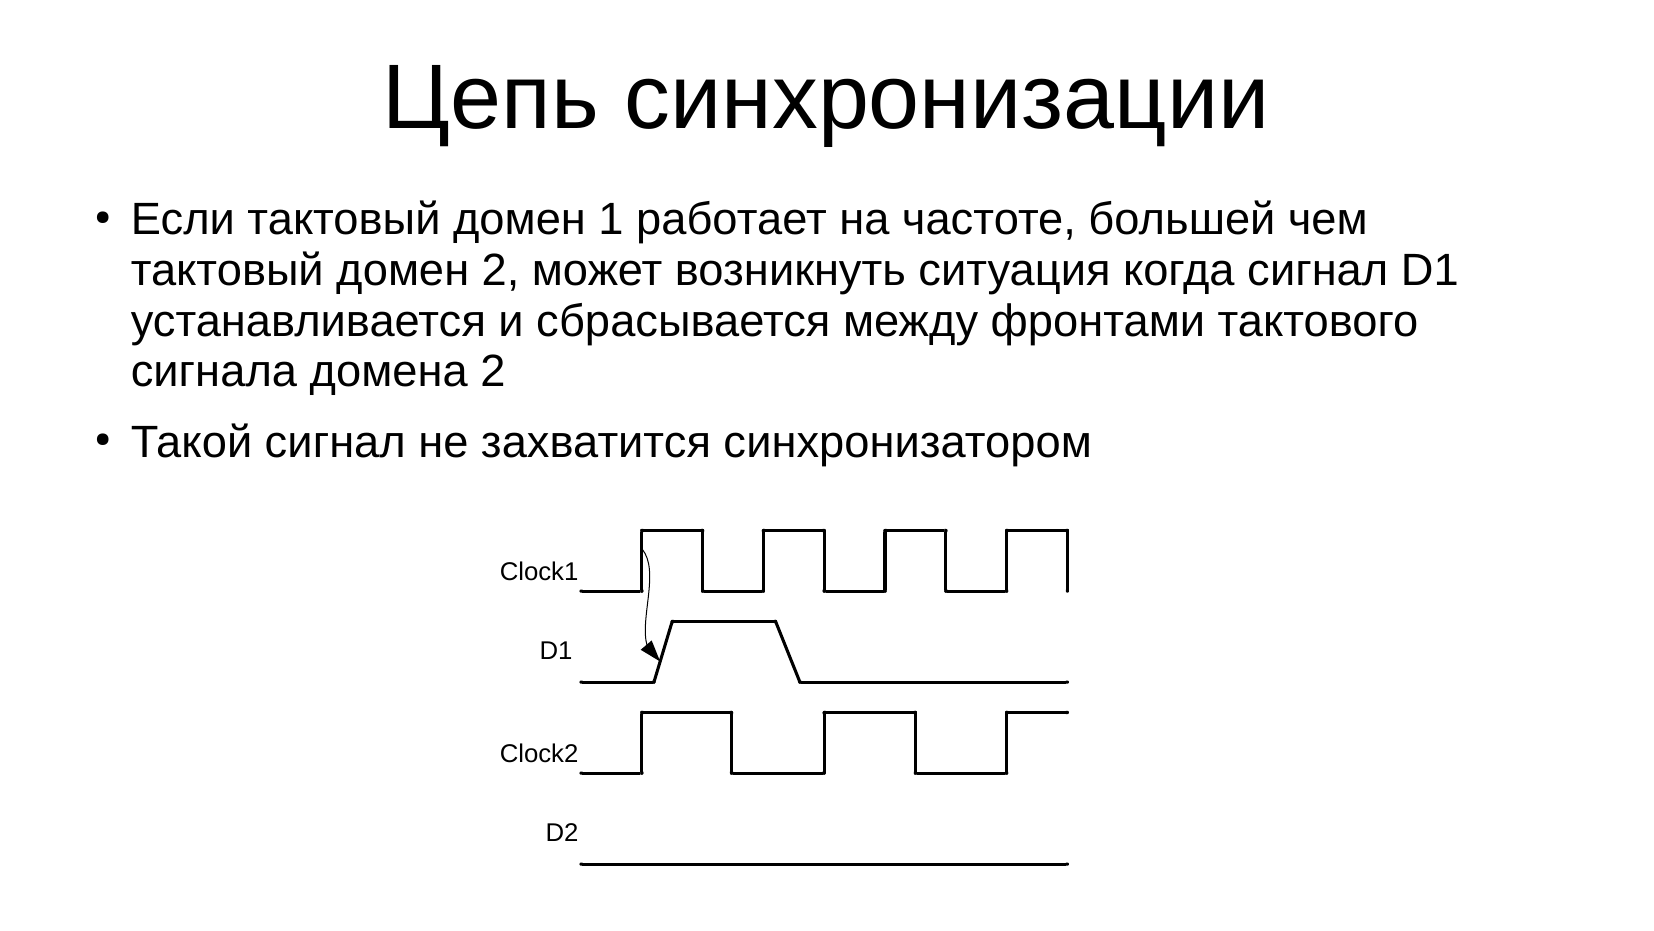

# Цепь синхронизации
Если тактовый домен 1 работает на частоте, большей чем тактовый домен 2, может возникнуть ситуация когда сигнал D1 устанавливается и сбрасывается между фронтами тактового сигнала домена 2
Такой сигнал не захватится синхронизатором